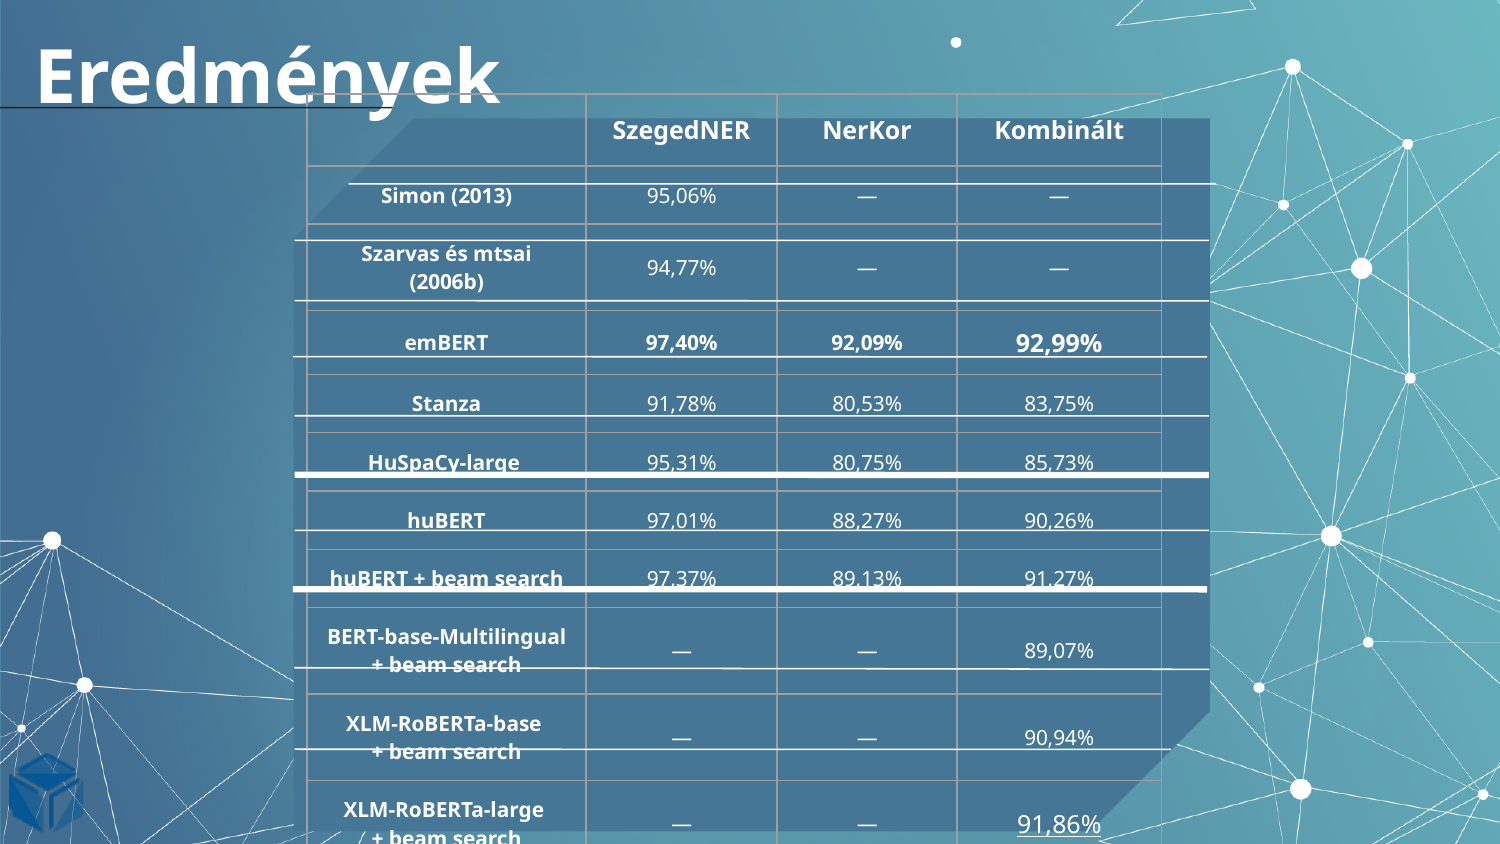

# Eredmények
| | SzegedNER | NerKor | Kombinált |
| --- | --- | --- | --- |
| Simon (2013) | 95,06% | — | — |
| Szarvas és mtsai (2006b) | 94,77% | — | — |
| emBERT | 97,40% | 92,09% | 92,99% |
| Stanza | 91,78% | 80,53% | 83,75% |
| HuSpaCy-large | 95,31% | 80,75% | 85,73% |
| huBERT | 97,01% | 88,27% | 90,26% |
| huBERT + beam search | 97,37% | 89,13% | 91,27% |
| BERT-base-Multilingual + beam search | — | — | 89,07% |
| XLM-RoBERTa-base + beam search | — | — | 90,94% |
| XLM-RoBERTa-large + beam search | — | — | 91,86% |